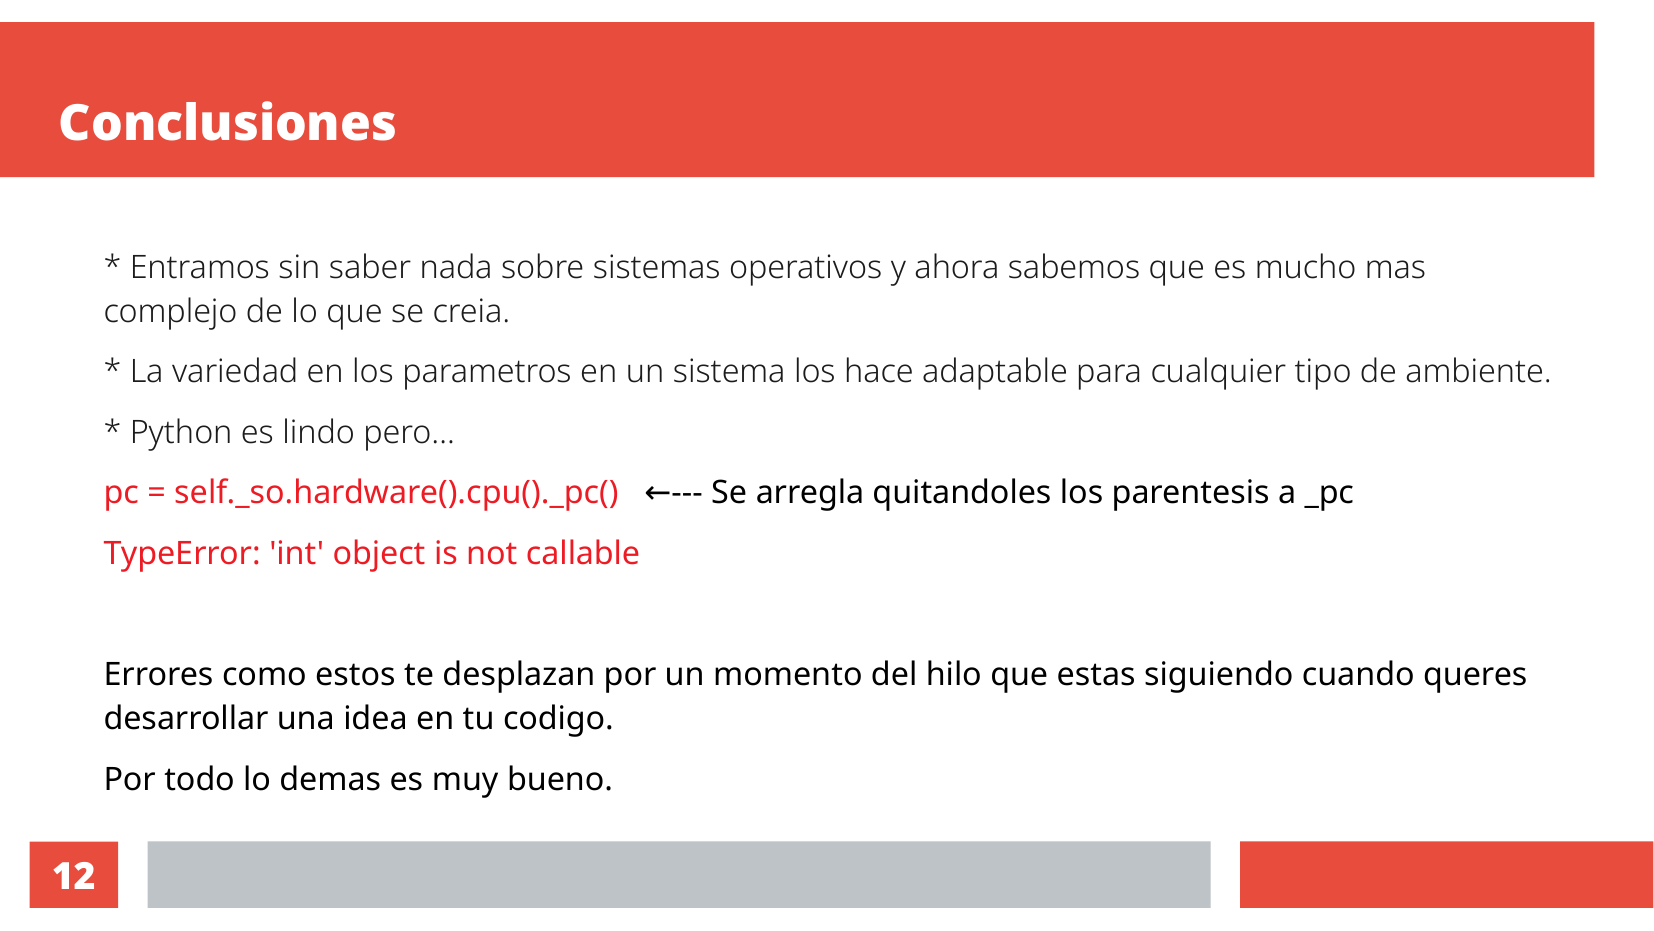

# Conclusiones
* Entramos sin saber nada sobre sistemas operativos y ahora sabemos que es mucho mas complejo de lo que se creia.
* La variedad en los parametros en un sistema los hace adaptable para cualquier tipo de ambiente.
* Python es lindo pero…
pc = self._so.hardware().cpu()._pc() ←--- Se arregla quitandoles los parentesis a _pc
TypeError: 'int' object is not callable
Errores como estos te desplazan por un momento del hilo que estas siguiendo cuando queres desarrollar una idea en tu codigo.
Por todo lo demas es muy bueno.
12